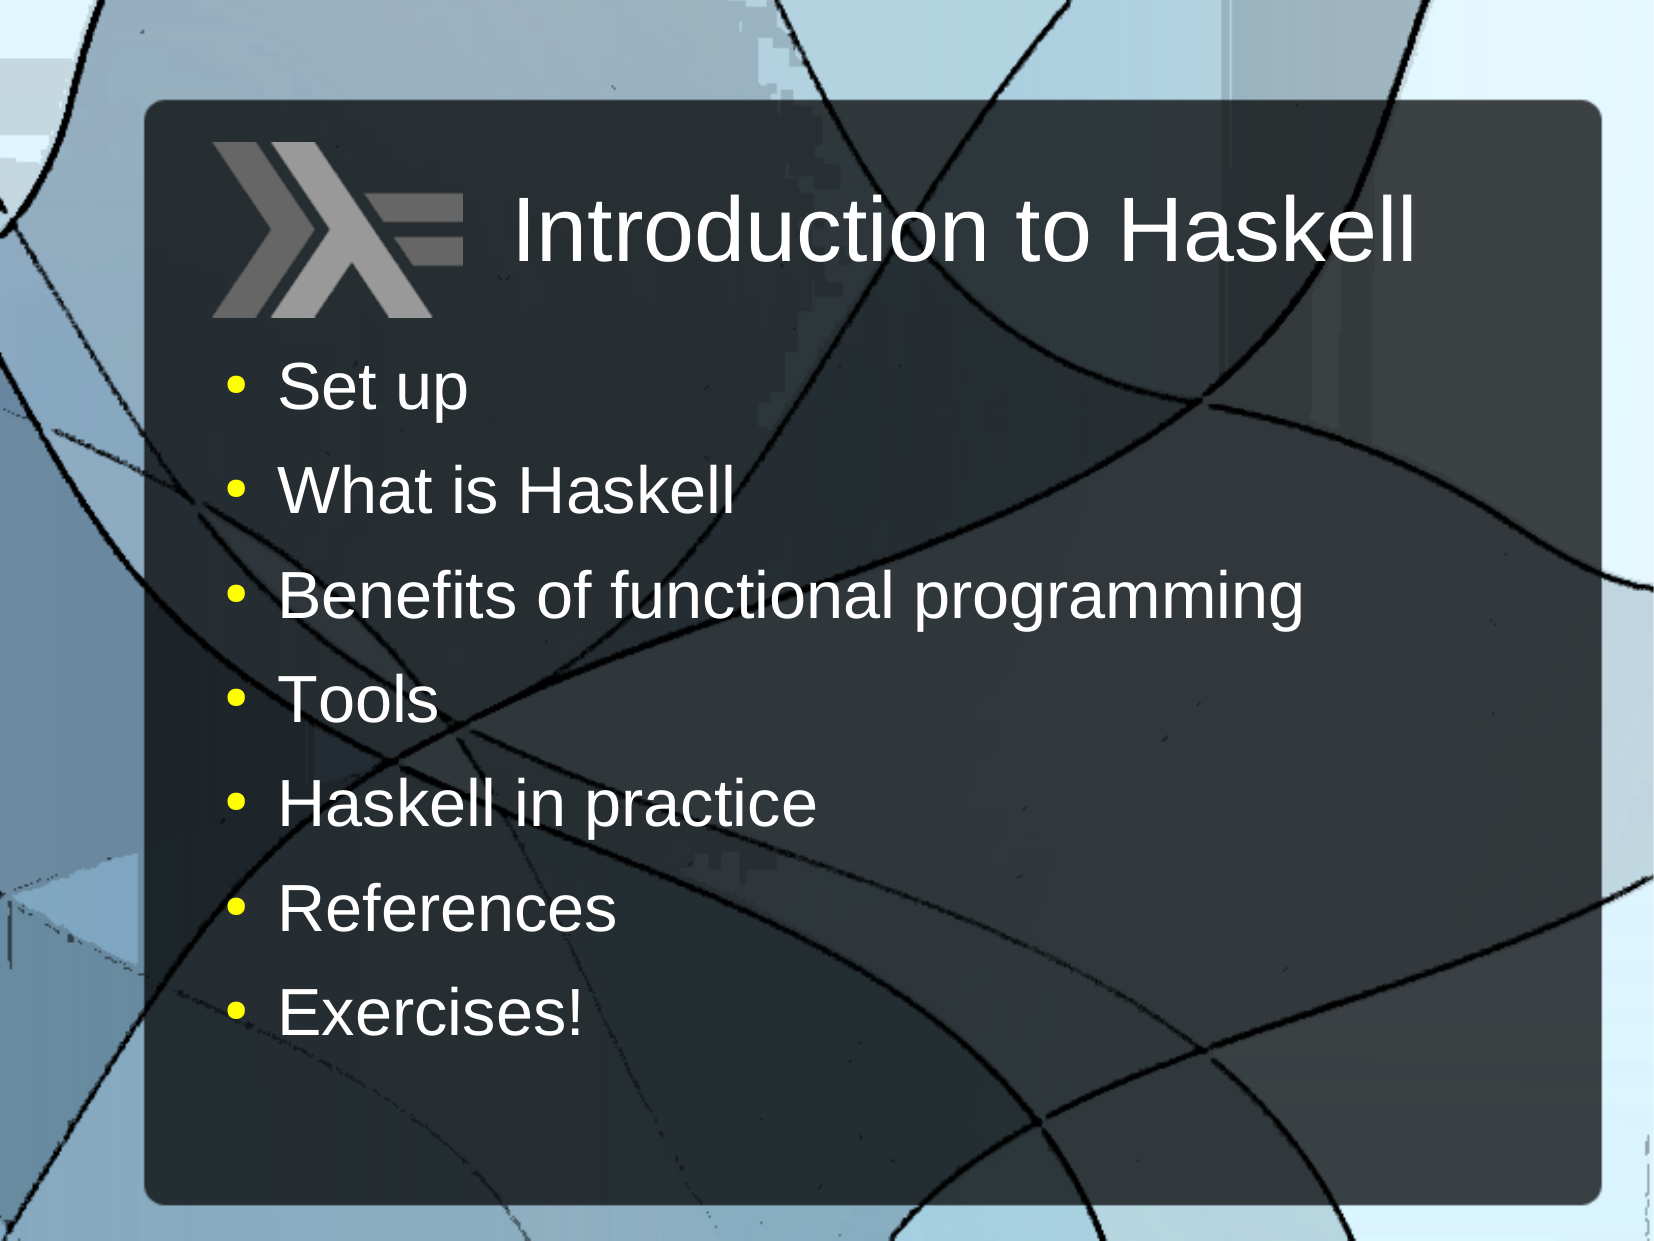

# Introduction to Haskell
Set up
What is Haskell
Benefits of functional programming
Tools
Haskell in practice
References
Exercises!